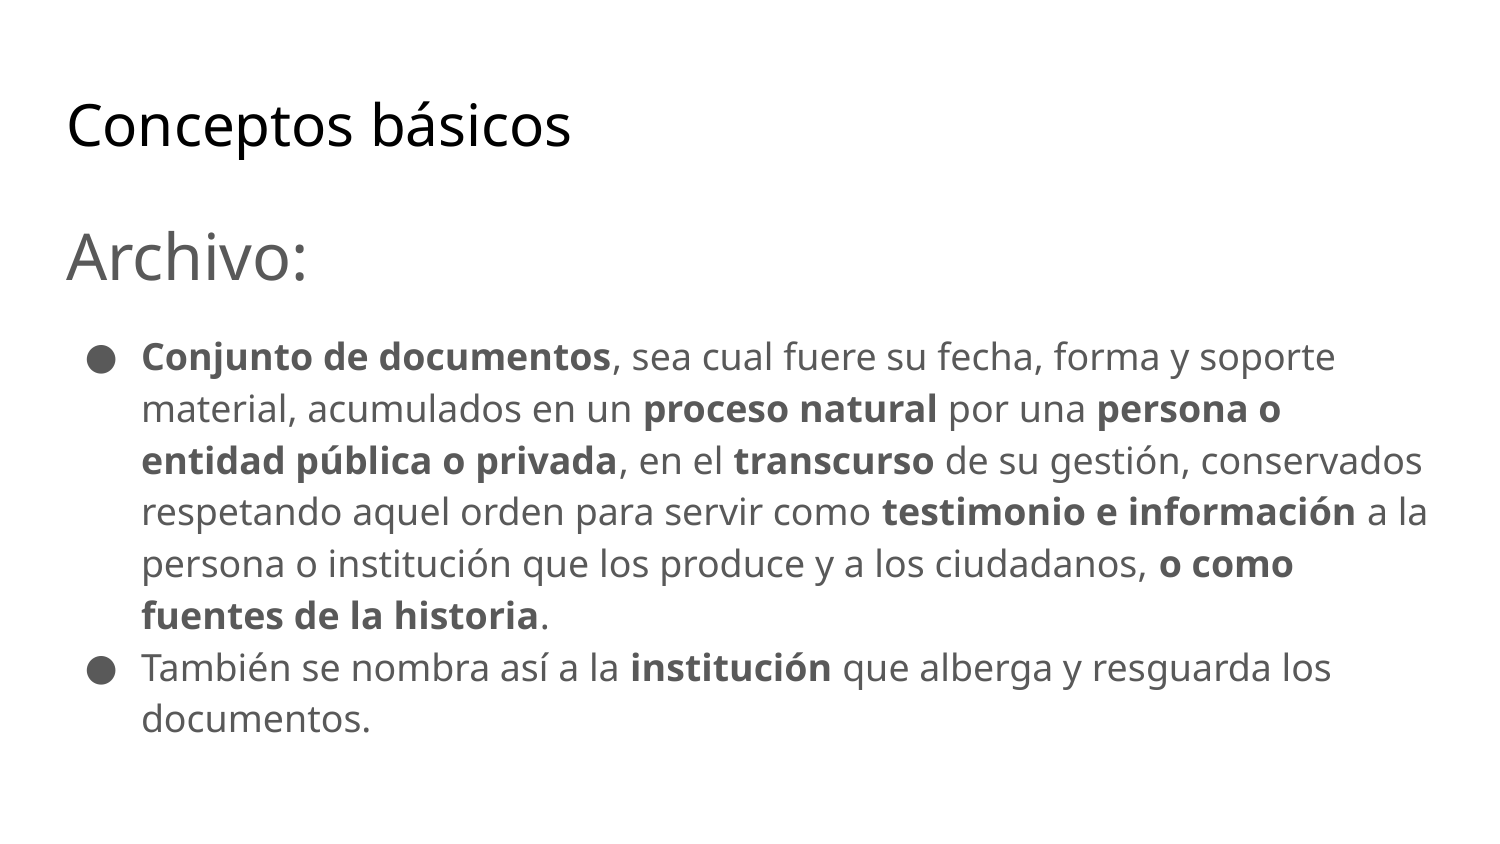

# Conceptos básicos
Archivo:
Conjunto de documentos, sea cual fuere su fecha, forma y soporte material, acumulados en un proceso natural por una persona o entidad pública o privada, en el transcurso de su gestión, conservados respetando aquel orden para servir como testimonio e información a la persona o institución que los produce y a los ciudadanos, o como fuentes de la historia.
También se nombra así a la institución que alberga y resguarda los documentos.